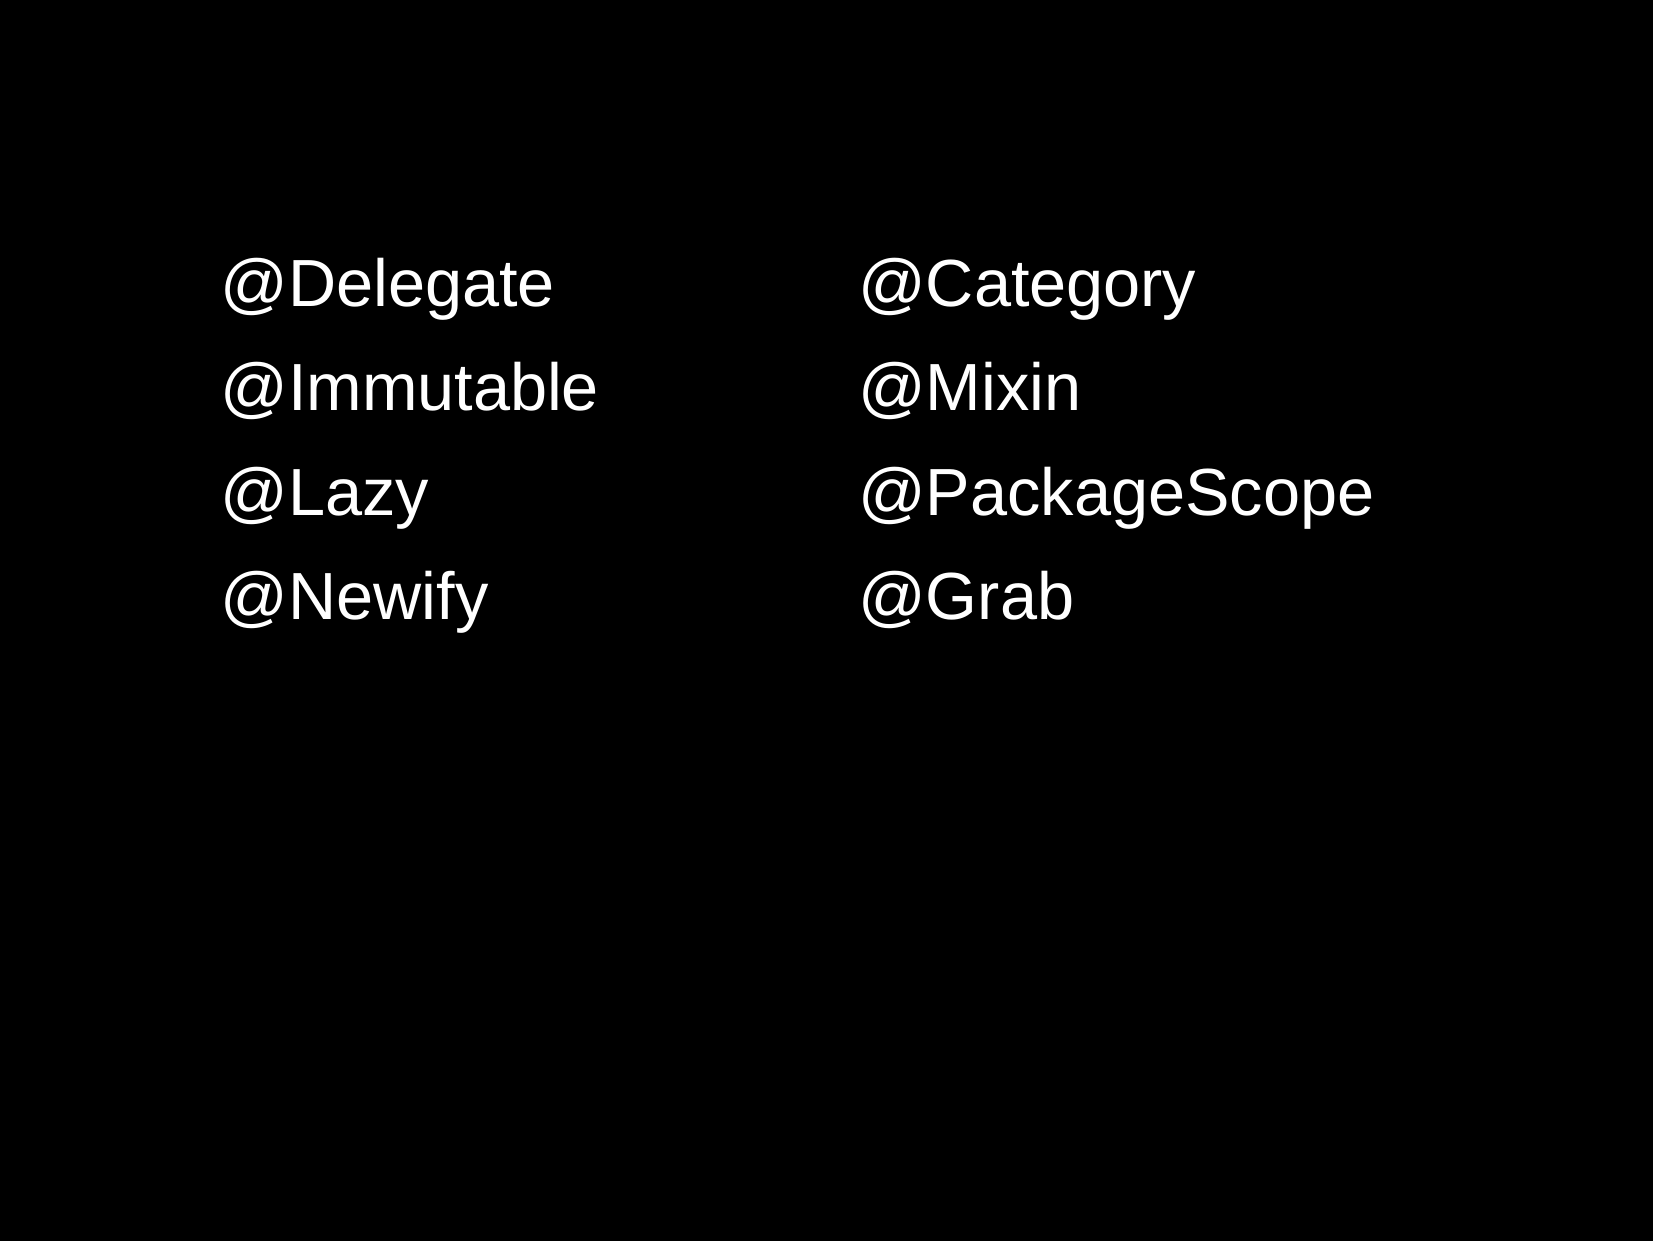

# @Delegate
@Immutable
@Lazy
@Newify
@Category
@Mixin
@PackageScope
@Grab